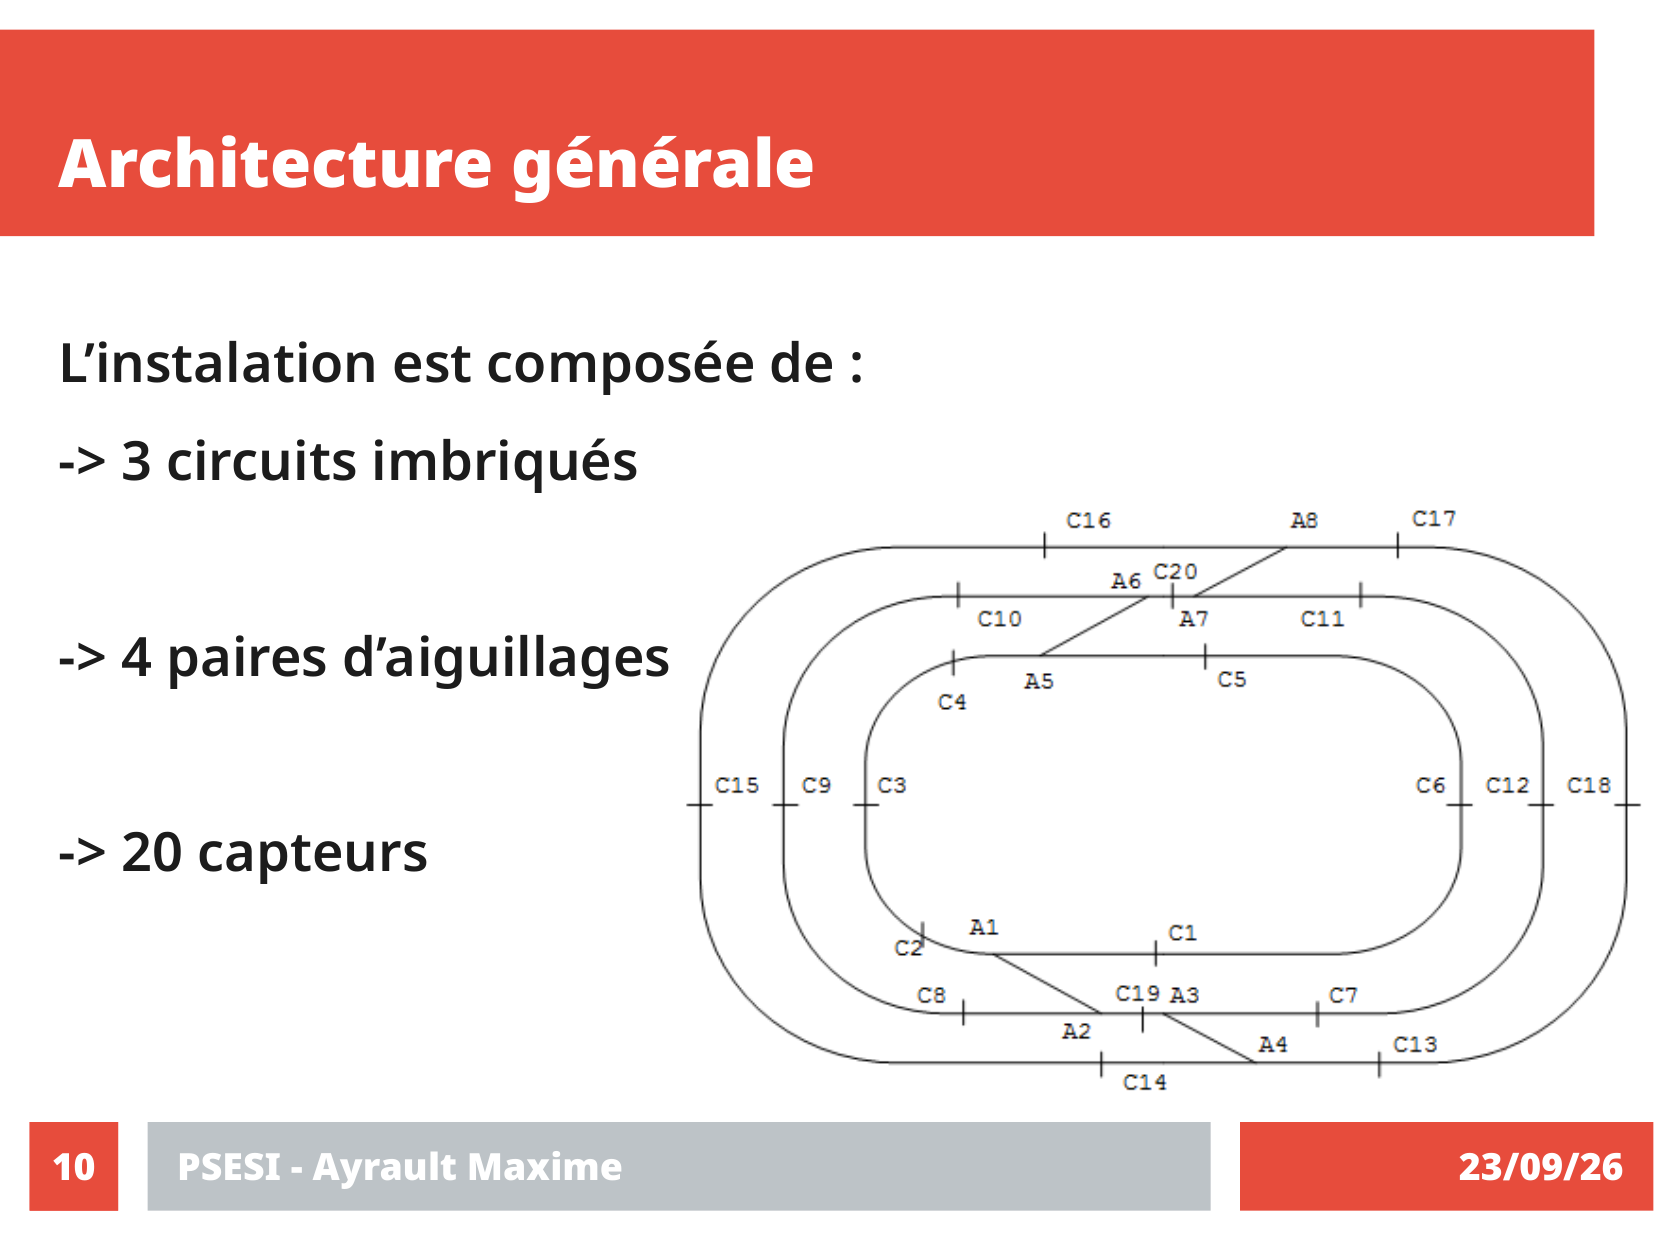

# Architecture générale
L’instalation est composée de :
-> 3 circuits imbriqués
-> 4 paires d’aiguillages
-> 20 capteurs
10
PSESI - Ayrault Maxime